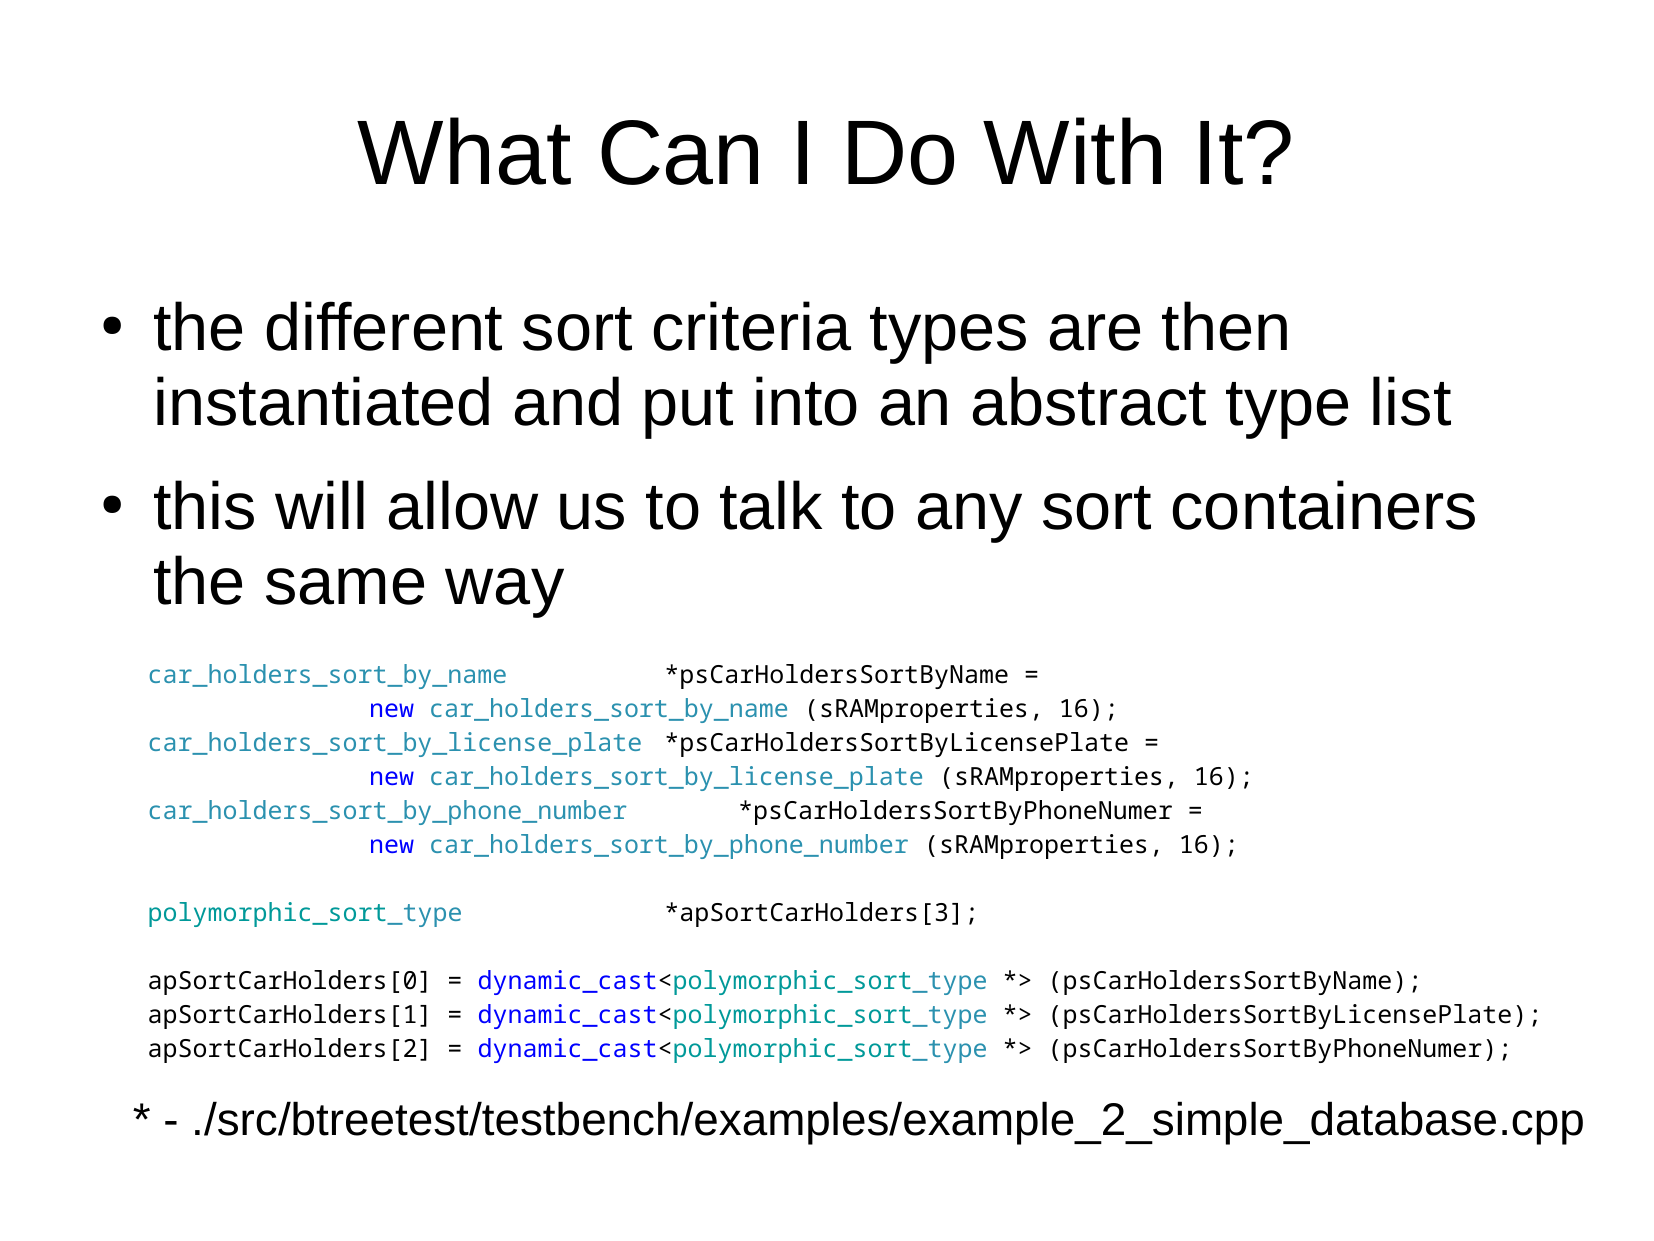

# What Can I Do With It?
the different sort criteria types are then instantiated and put into an abstract type list
this will allow us to talk to any sort containers the same way
	car_holders_sort_by_name			*psCarHoldersSortByName =
				new car_holders_sort_by_name (sRAMproperties, 16);
	car_holders_sort_by_license_plate	*psCarHoldersSortByLicensePlate =
				new car_holders_sort_by_license_plate (sRAMproperties, 16);
	car_holders_sort_by_phone_number		*psCarHoldersSortByPhoneNumer =
				new car_holders_sort_by_phone_number (sRAMproperties, 16);
	polymorphic_sort_type			*apSortCarHolders[3];
	apSortCarHolders[0] = dynamic_cast<polymorphic_sort_type *> (psCarHoldersSortByName);
	apSortCarHolders[1] = dynamic_cast<polymorphic_sort_type *> (psCarHoldersSortByLicensePlate);
	apSortCarHolders[2] = dynamic_cast<polymorphic_sort_type *> (psCarHoldersSortByPhoneNumer);
* - ./src/btreetest/testbench/examples/example_2_simple_database.cpp